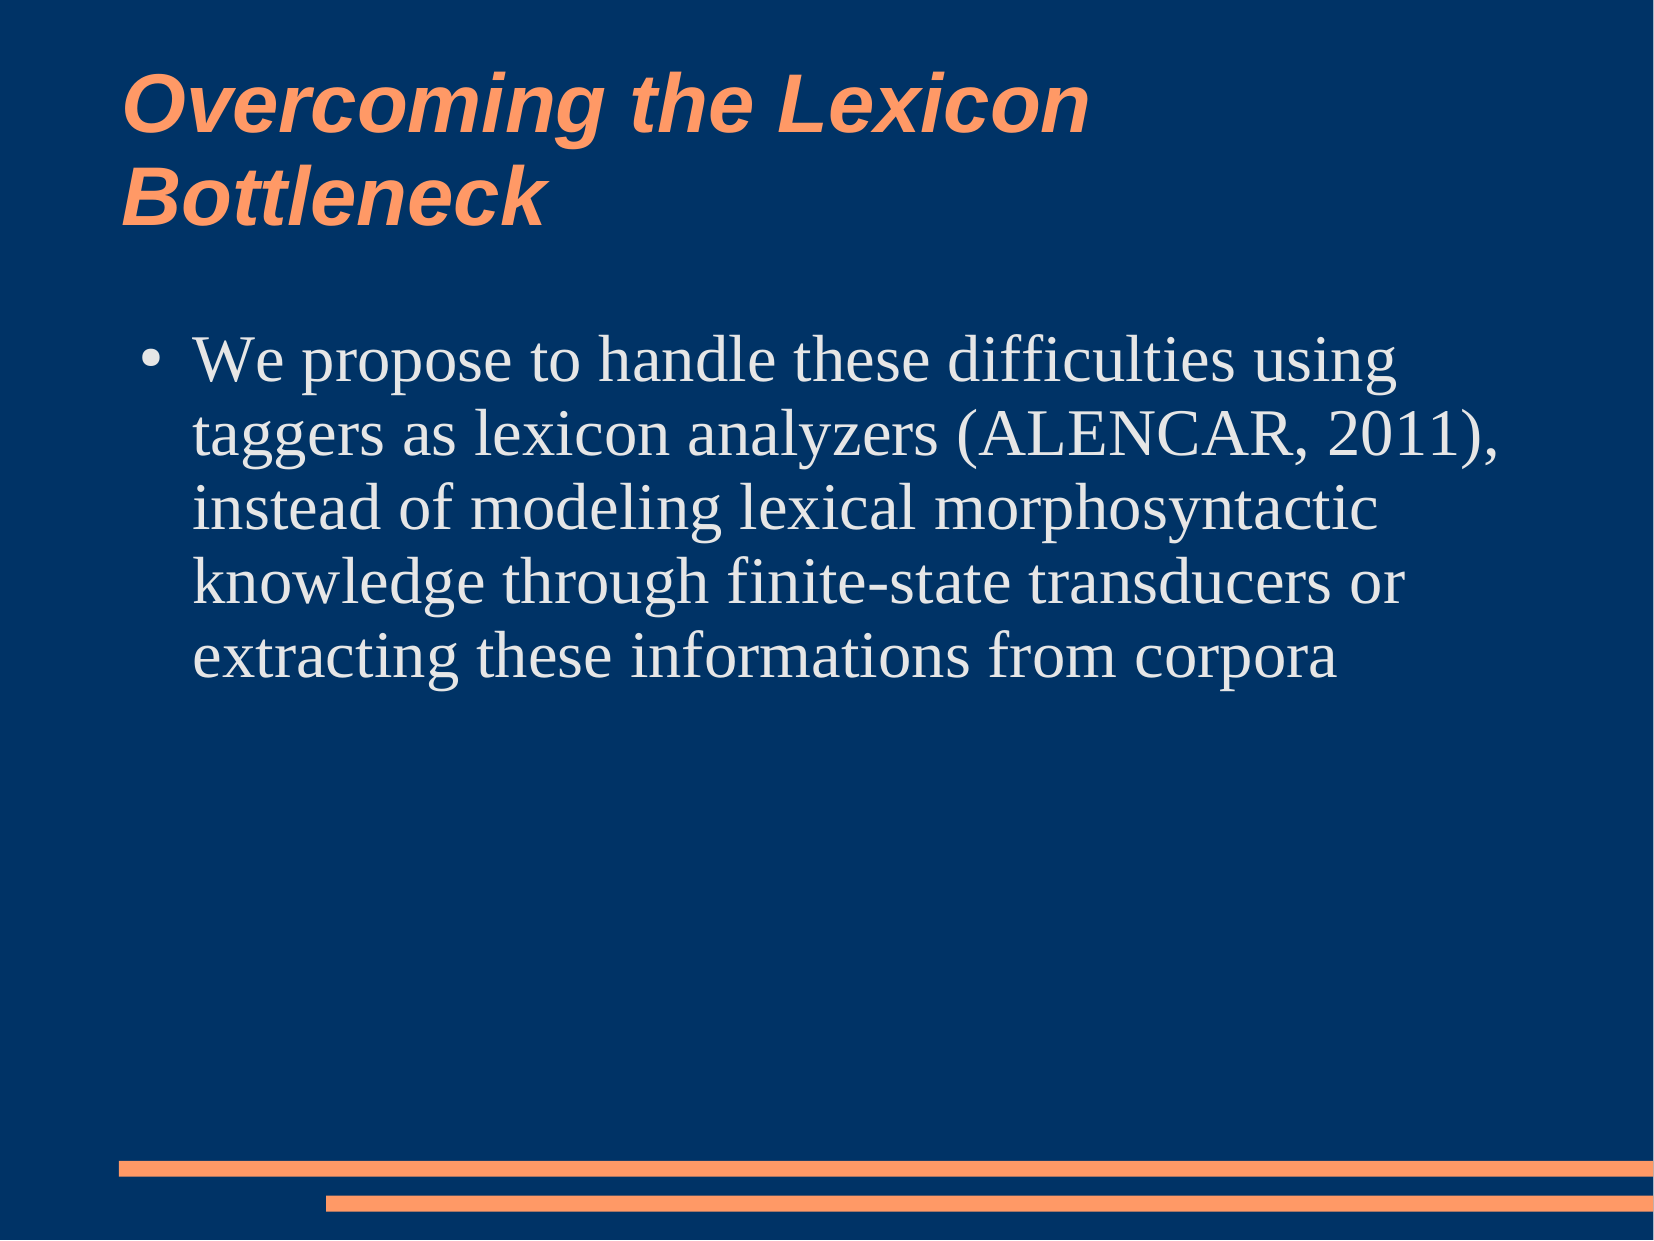

# Overcoming the Lexicon Bottleneck
We propose to handle these difficulties using taggers as lexicon analyzers (ALENCAR, 2011), instead of modeling lexical morphosyntactic knowledge through finite-state transducers or extracting these informations from corpora